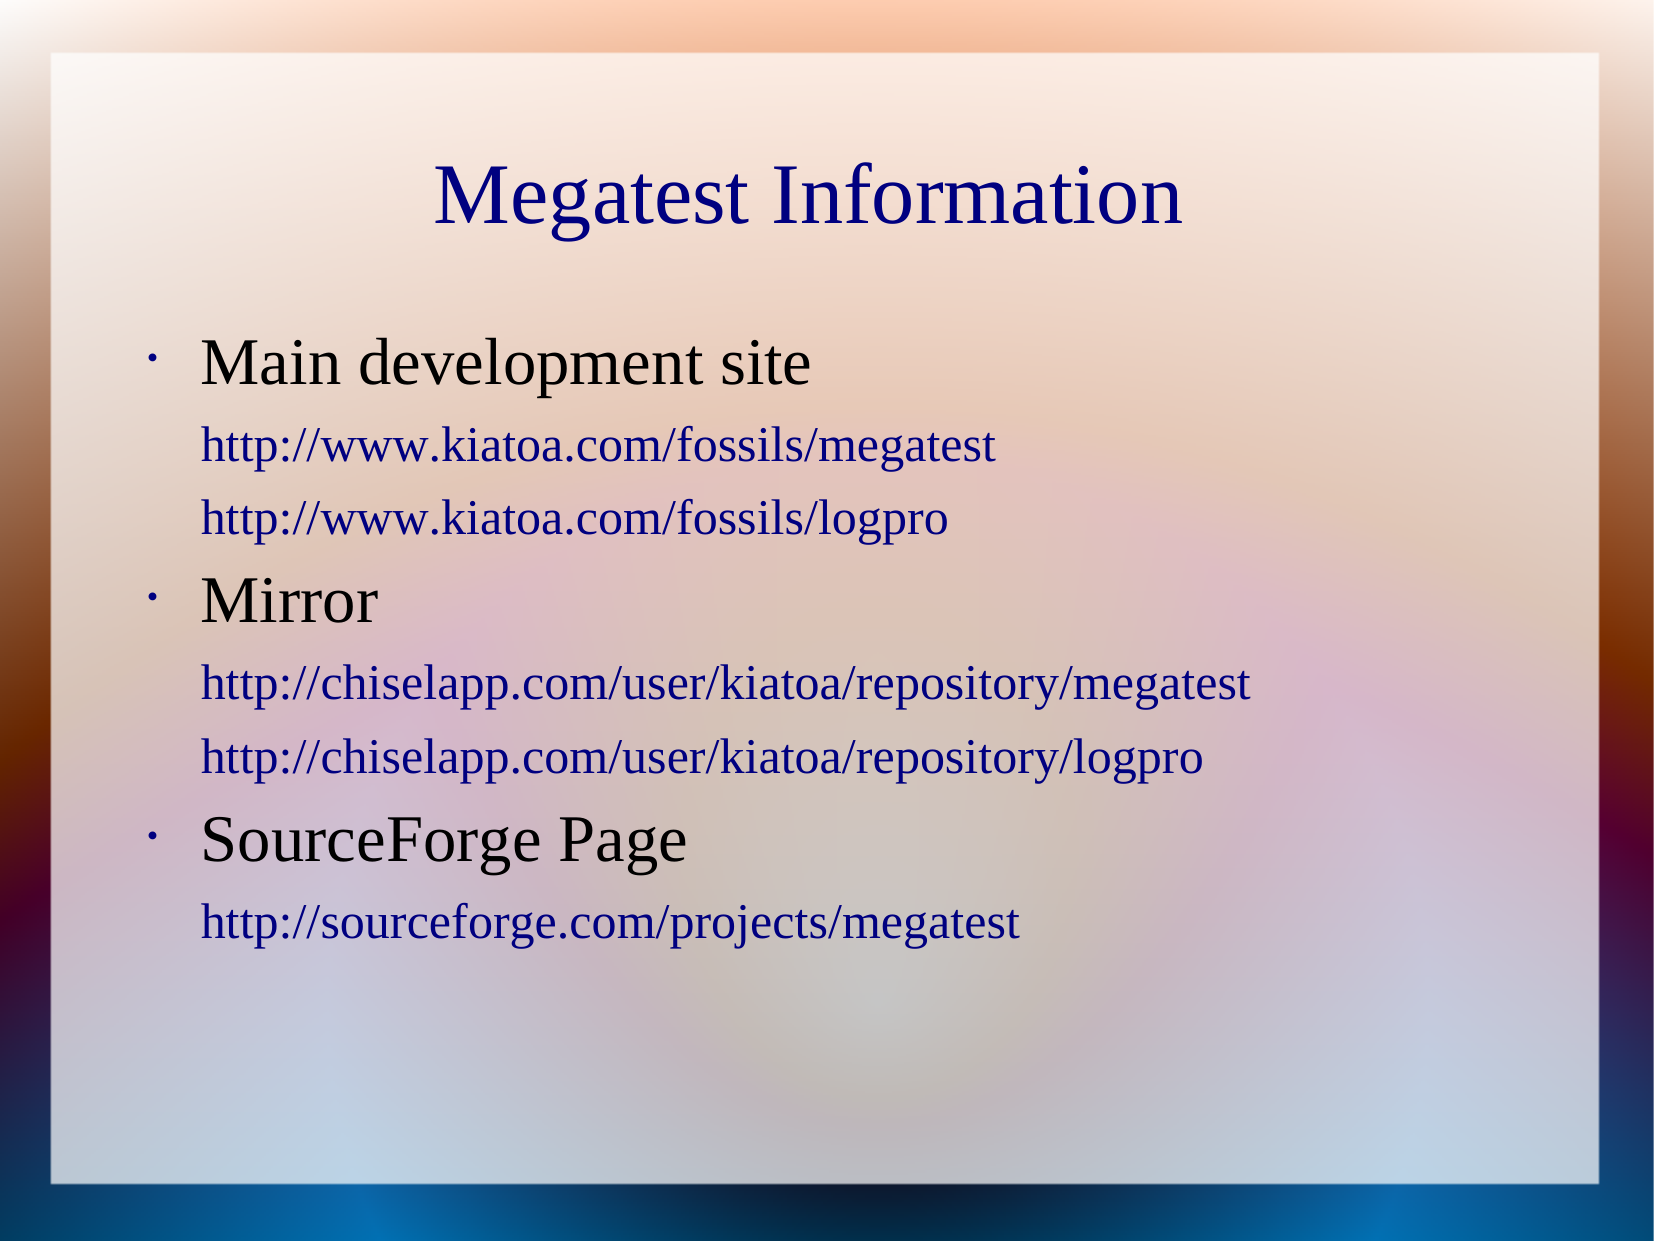

# Megatest Information
Main development site
http://www.kiatoa.com/fossils/megatest
http://www.kiatoa.com/fossils/logpro
Mirror
http://chiselapp.com/user/kiatoa/repository/megatest
http://chiselapp.com/user/kiatoa/repository/logpro
SourceForge Page
http://sourceforge.com/projects/megatest